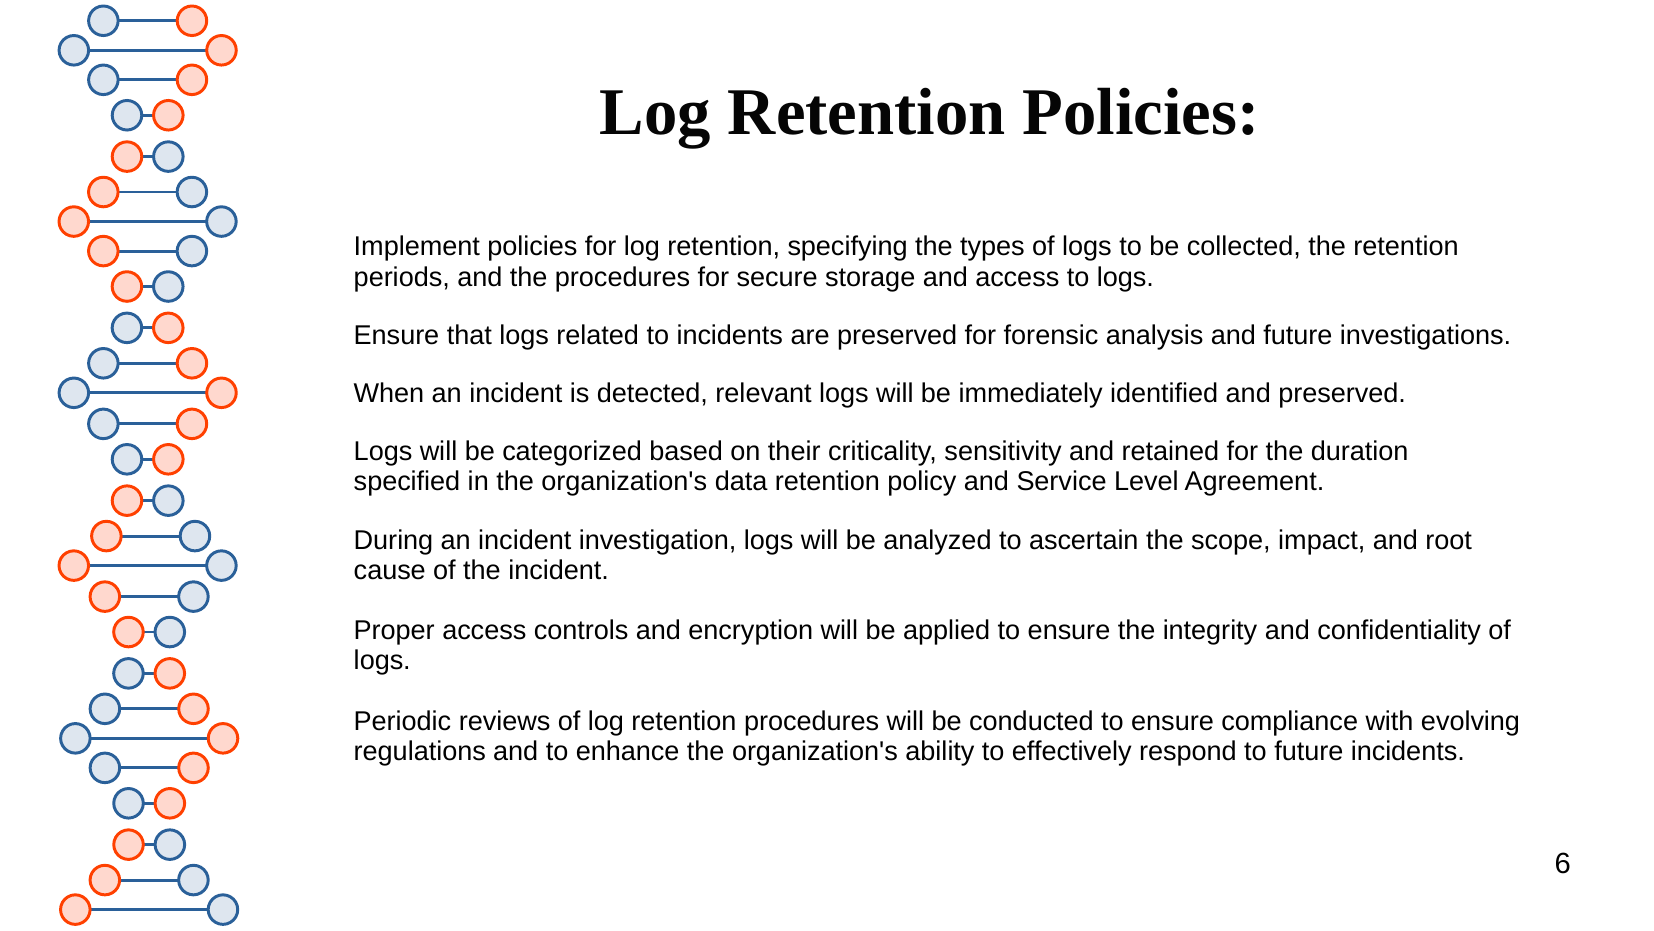

# Log Retention Policies:
Implement policies for log retention, specifying the types of logs to be collected, the retention periods, and the procedures for secure storage and access to logs.
Ensure that logs related to incidents are preserved for forensic analysis and future investigations.
When an incident is detected, relevant logs will be immediately identified and preserved.
Logs will be categorized based on their criticality, sensitivity and retained for the duration specified in the organization's data retention policy and Service Level Agreement.
During an incident investigation, logs will be analyzed to ascertain the scope, impact, and root cause of the incident.
Proper access controls and encryption will be applied to ensure the integrity and confidentiality of logs.
Periodic reviews of log retention procedures will be conducted to ensure compliance with evolving regulations and to enhance the organization's ability to effectively respond to future incidents.
6